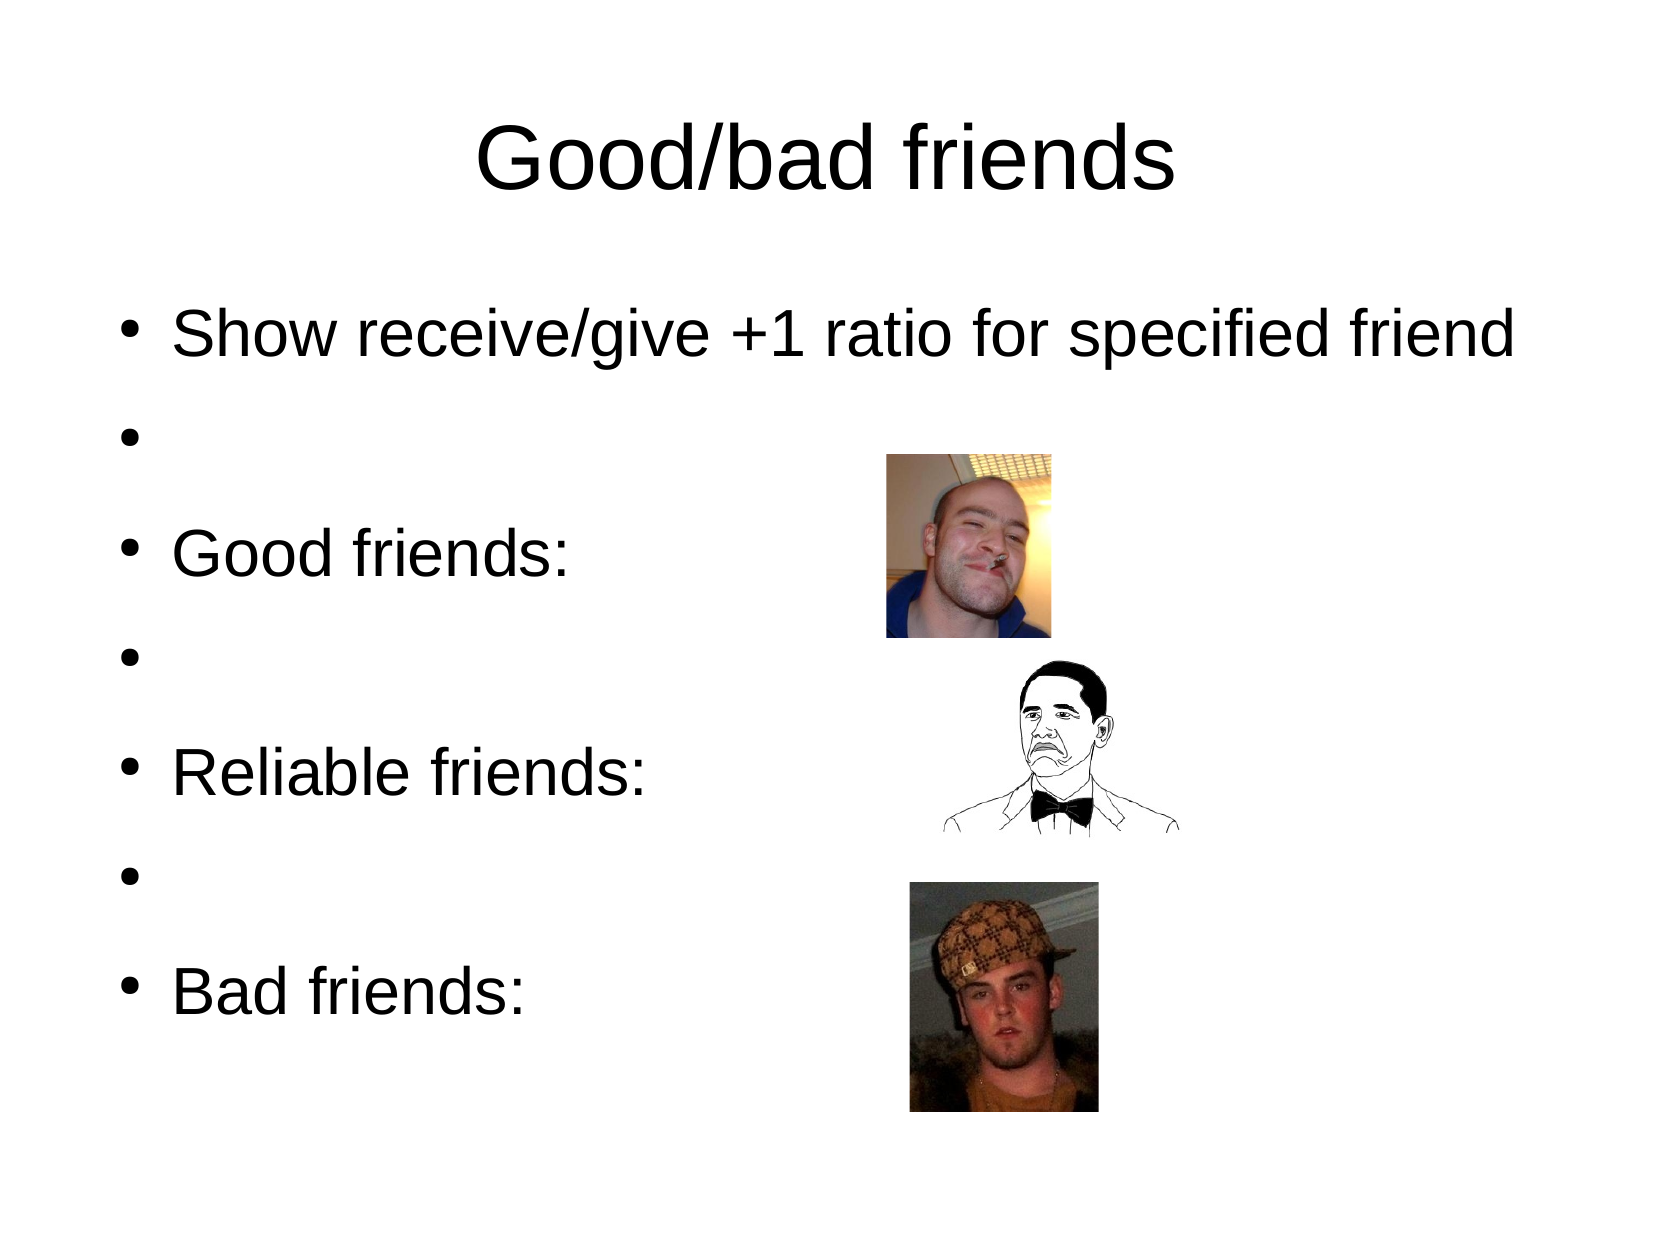

# Good/bad friends
Show receive/give +1 ratio for specified friend
Good friends:
Reliable friends:
Bad friends: